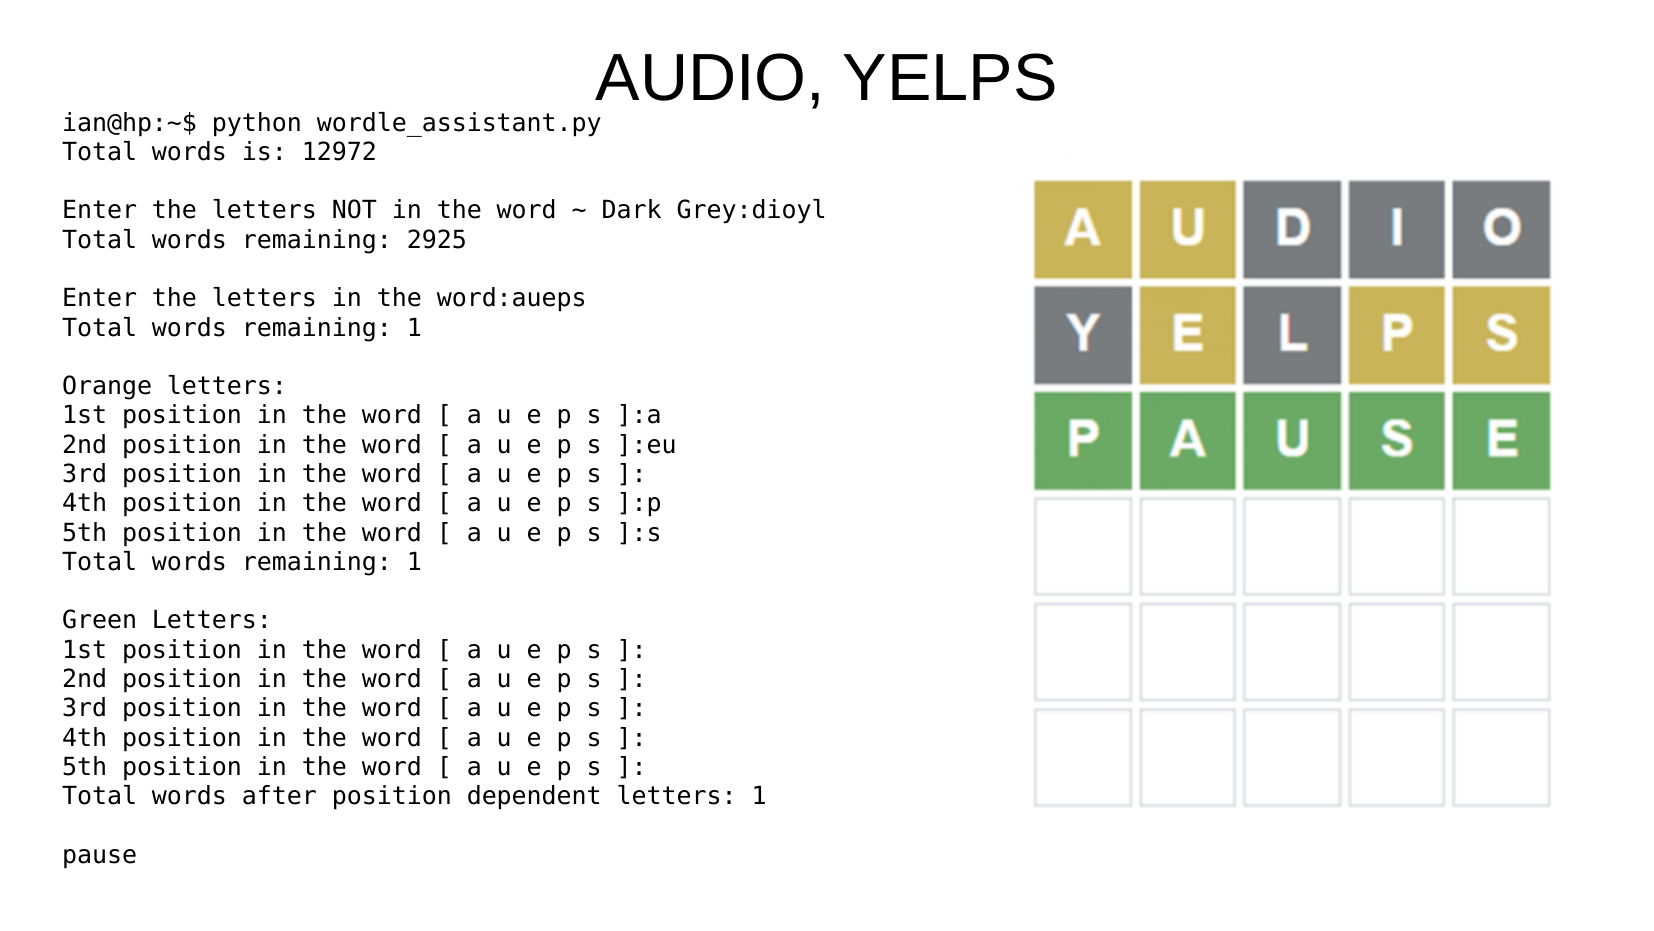

# AUDIO, YELPS
ian@hp:~$ python wordle_assistant.py
Total words is: 12972
Enter the letters NOT in the word ~ Dark Grey:dioyl
Total words remaining: 2925
Enter the letters in the word:aueps
Total words remaining: 1
Orange letters:
1st position in the word [ a u e p s ]:a
2nd position in the word [ a u e p s ]:eu
3rd position in the word [ a u e p s ]:
4th position in the word [ a u e p s ]:p
5th position in the word [ a u e p s ]:s
Total words remaining: 1
Green Letters:
1st position in the word [ a u e p s ]:
2nd position in the word [ a u e p s ]:
3rd position in the word [ a u e p s ]:
4th position in the word [ a u e p s ]:
5th position in the word [ a u e p s ]:
Total words after position dependent letters: 1
pause